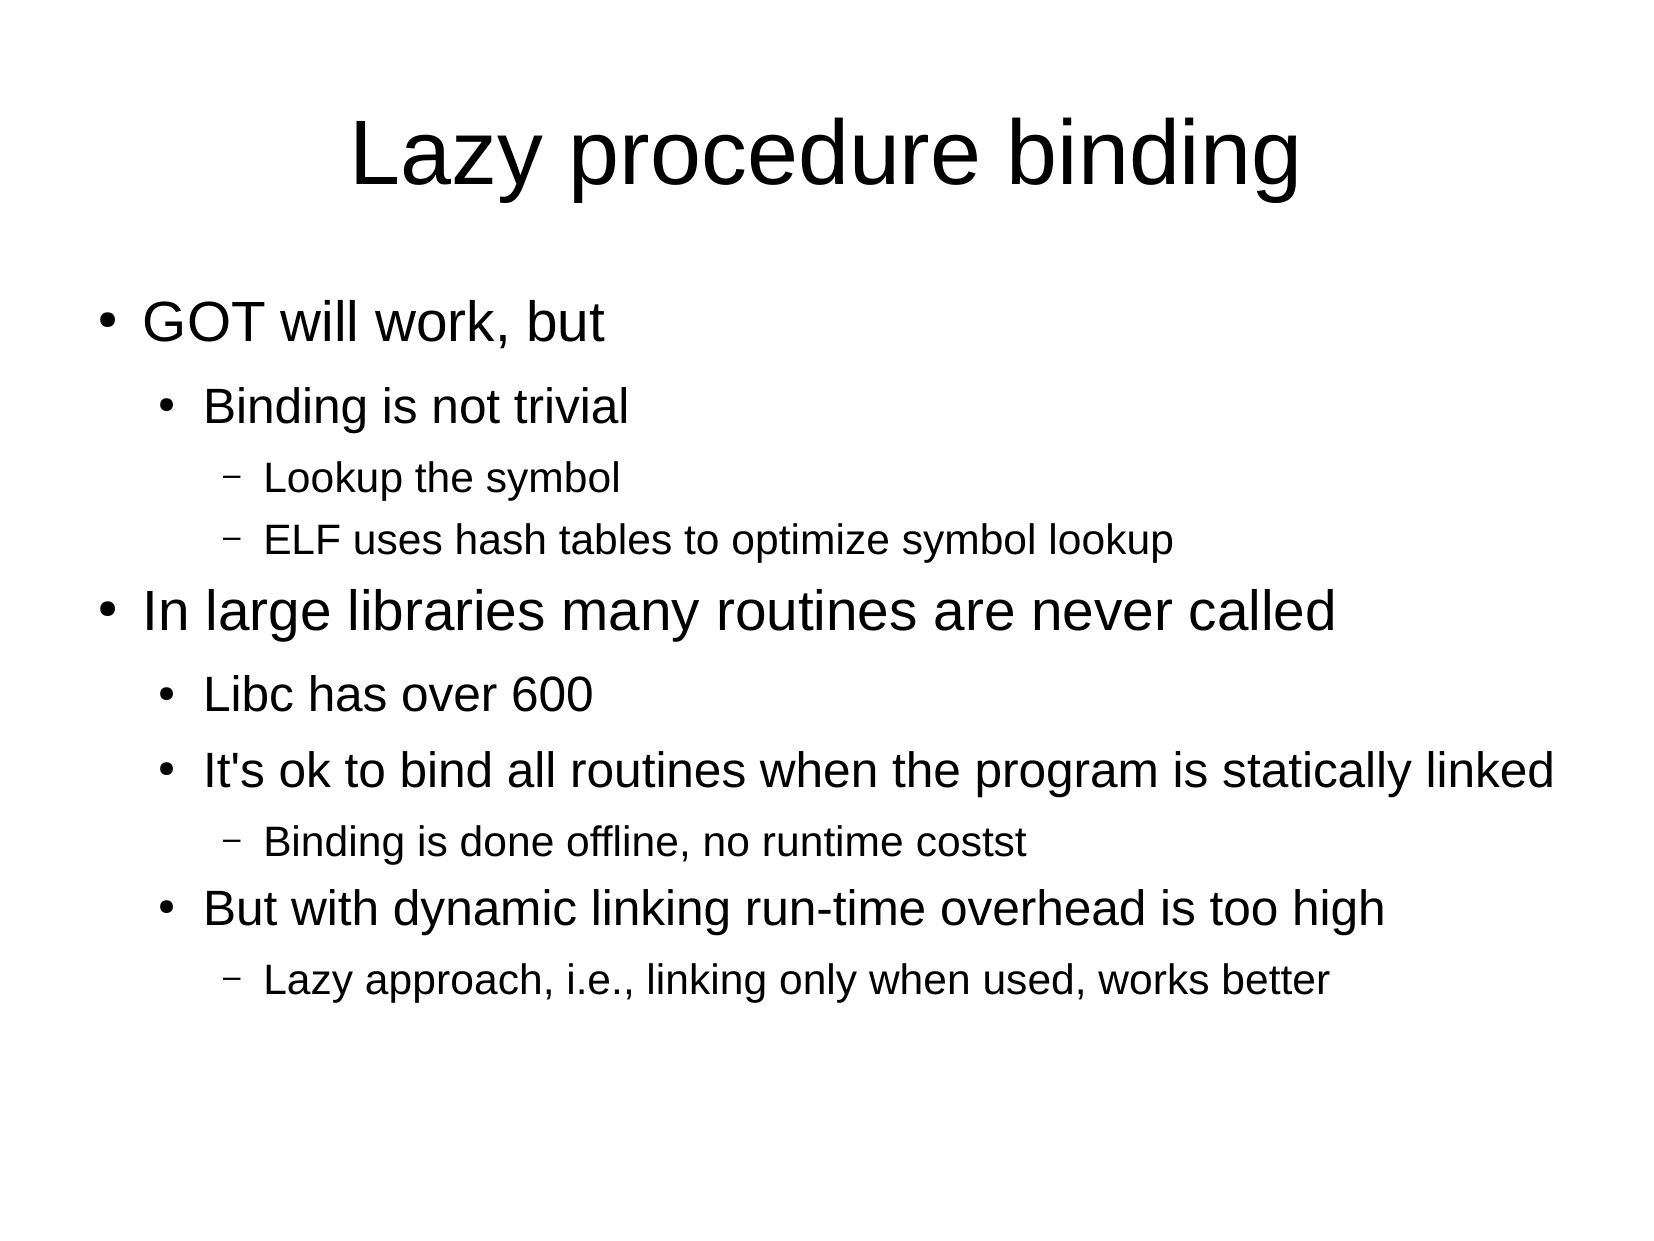

# Lazy procedure binding
GOT will work, but
Binding is not trivial
Lookup the symbol
ELF uses hash tables to optimize symbol lookup
In large libraries many routines are never called
Libc has over 600
It's ok to bind all routines when the program is statically linked
Binding is done offline, no runtime costst
But with dynamic linking run-time overhead is too high
Lazy approach, i.e., linking only when used, works better